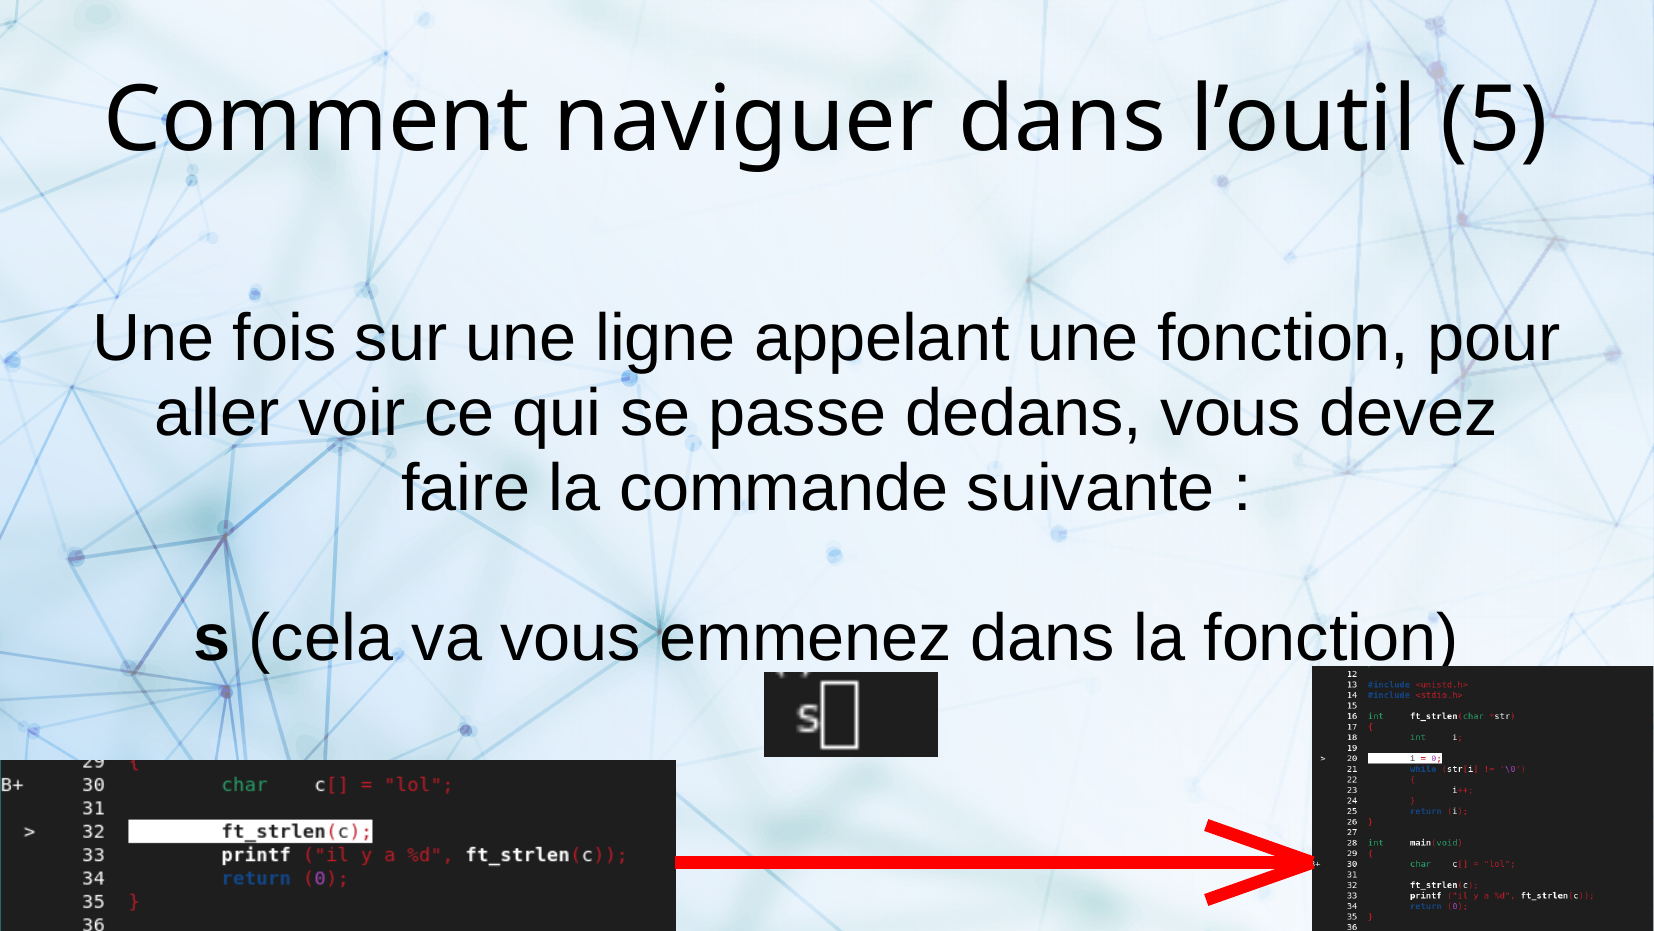

# Comment naviguer dans l’outil (5)
Une fois sur une ligne appelant une fonction, pour aller voir ce qui se passe dedans, vous devez faire la commande suivante :
s (cela va vous emmenez dans la fonction)